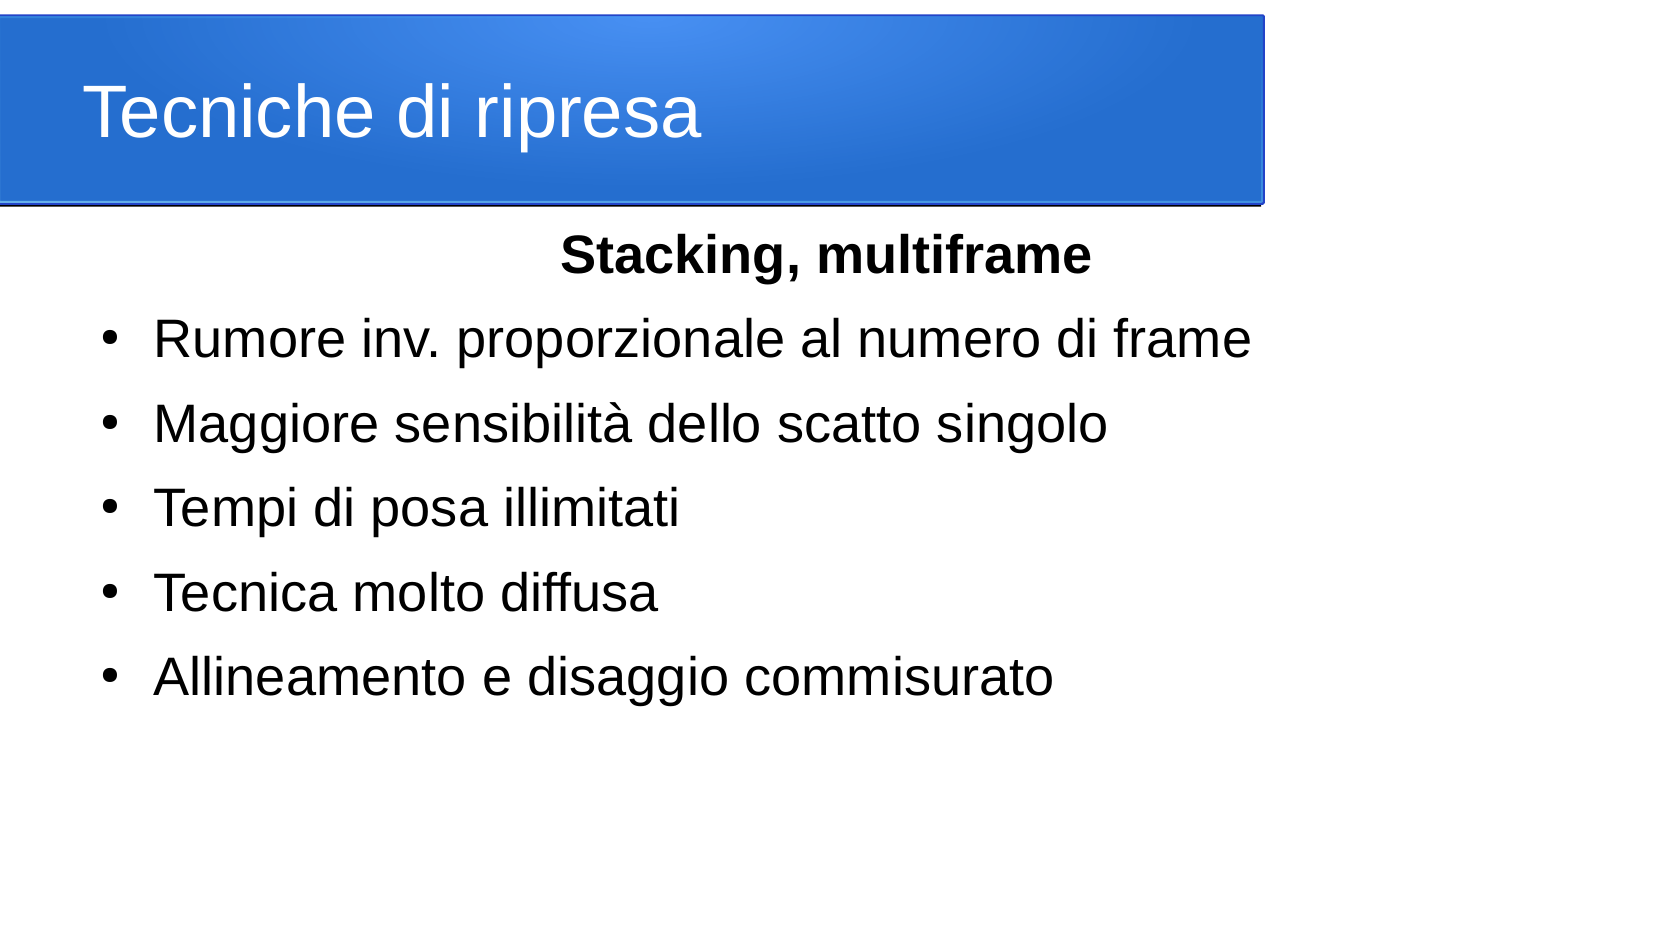

# Tecniche di ripresa
Stacking, multiframe
Rumore inv. proporzionale al numero di frame
Maggiore sensibilità dello scatto singolo
Tempi di posa illimitati
Tecnica molto diffusa
Allineamento e disaggio commisurato